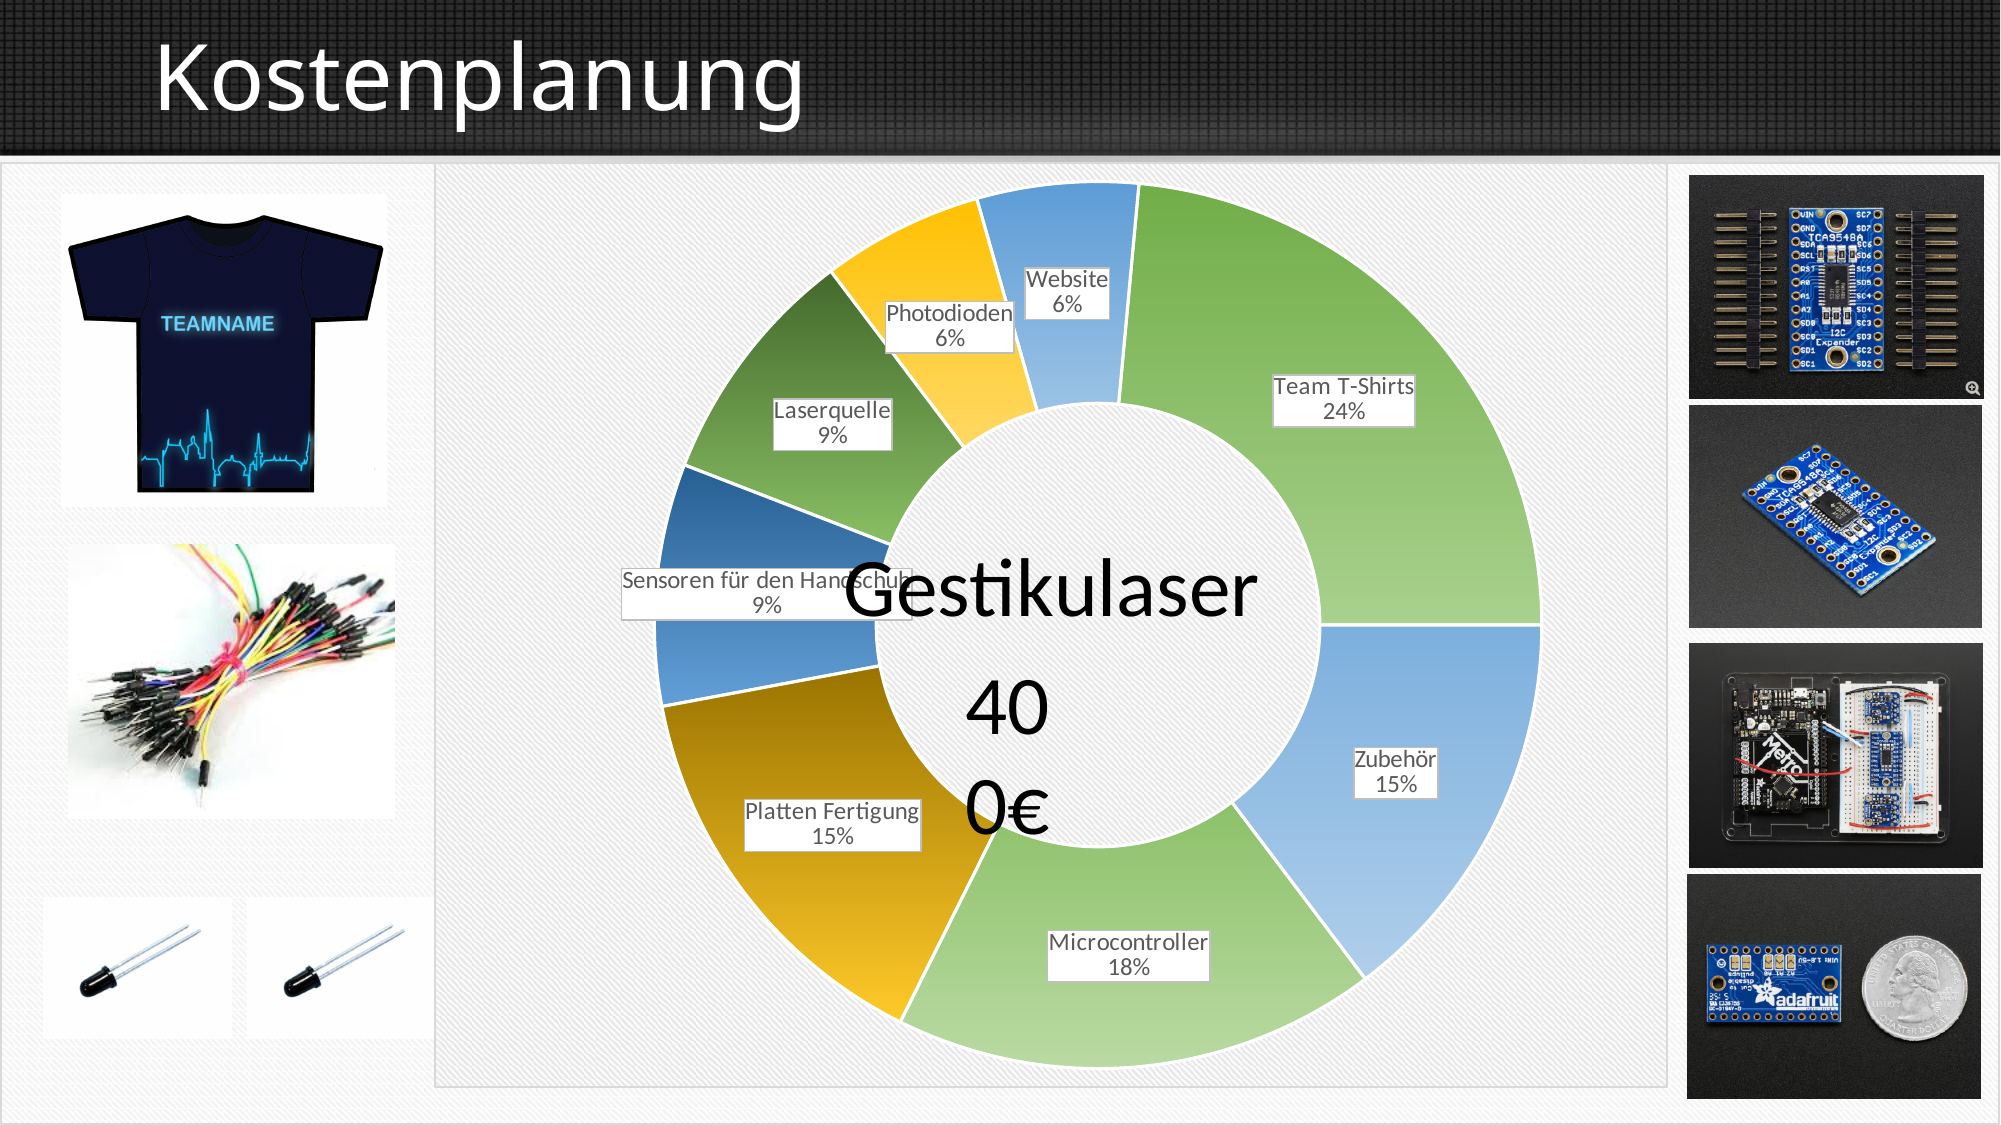

# Kostenplanung
### Chart
| Category |
|---|
### Chart
| Category | Spalte3 |
|---|---|
| Team T-Shirts | 23.5294117647059 |
| Website | 5.88235294117647 |
| Photodioden | 5.88235294117647 |
| Laserquelle | 8.82352941176471 |
| Sensoren für den Handschuh | 8.82352941176471 |
| Platten Fertigung | 14.7058823529412 |
| Microcontroller | 17.6470588235294 |
| Zubehör | 14.7058823529412 |Gestikulaser
400€